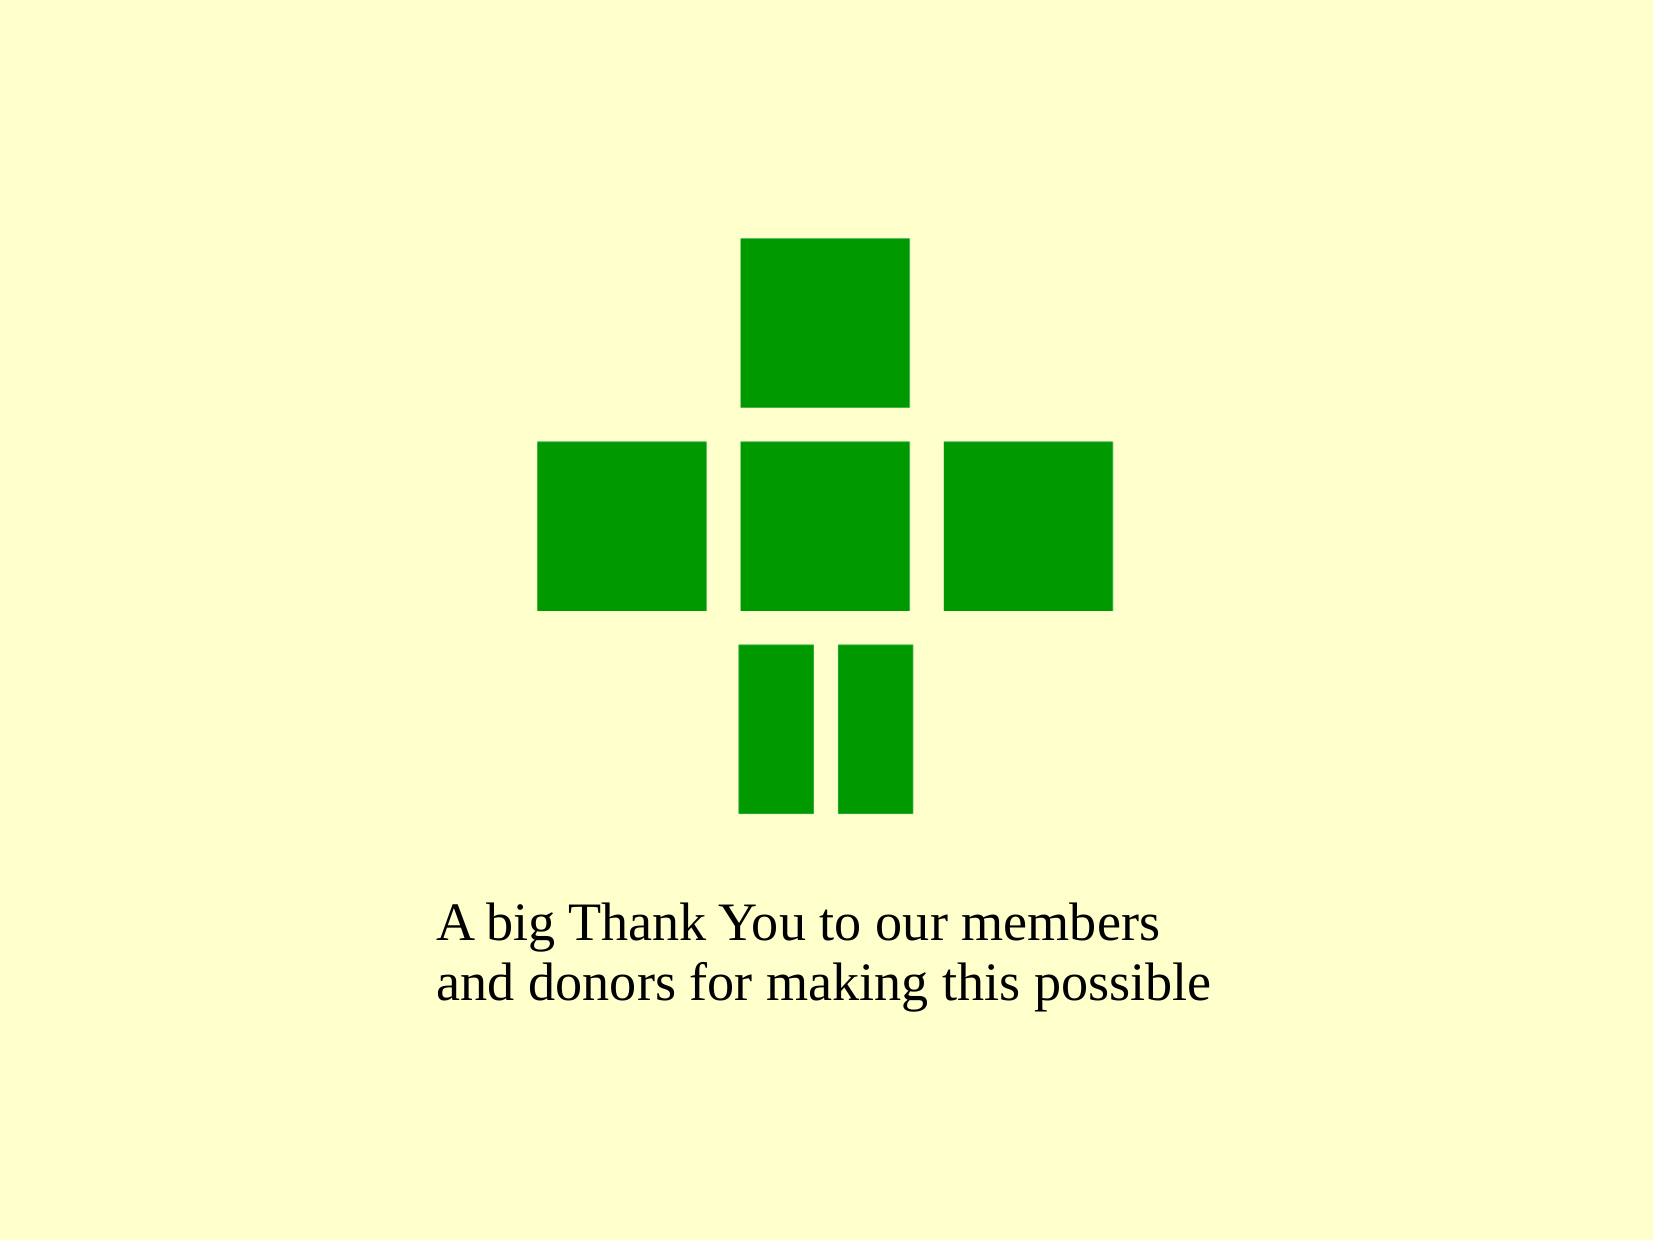

A big Thank You to our members and donors for making this possible